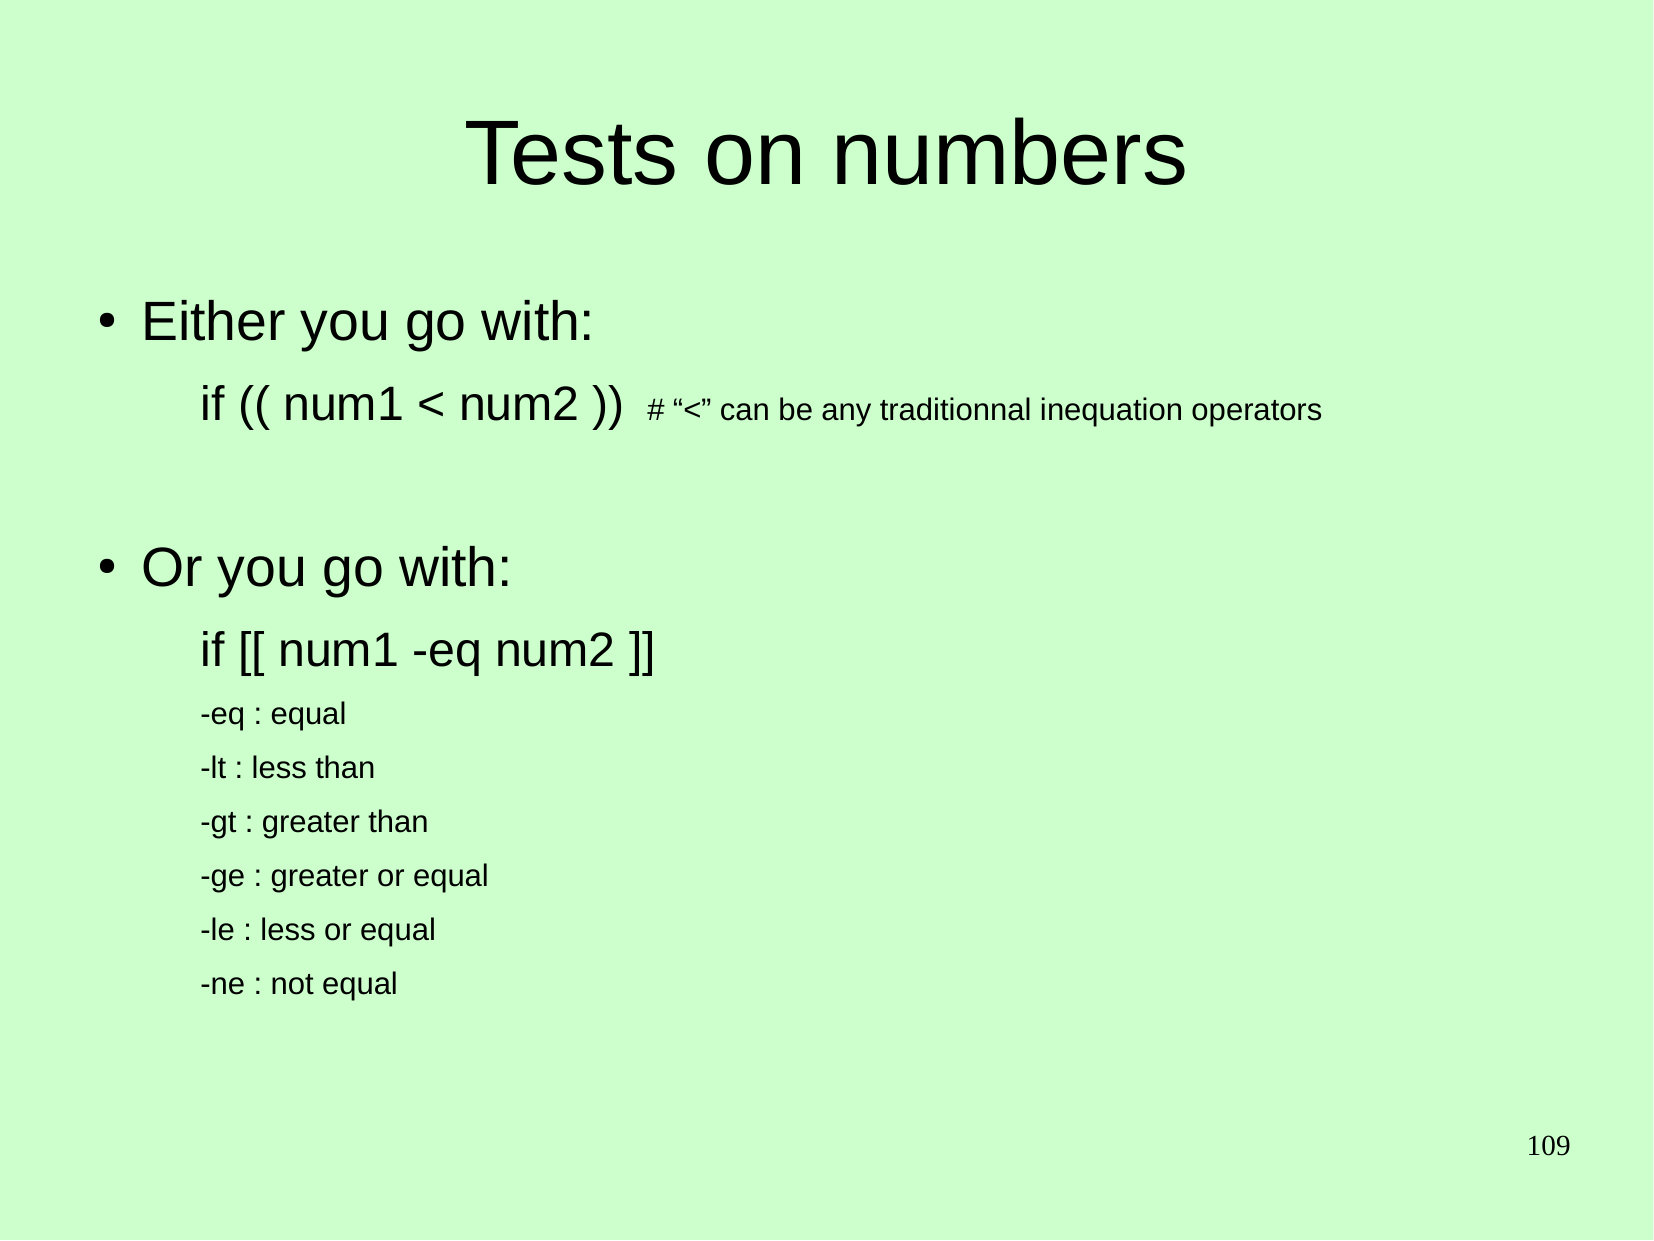

# Tests on numbers
Either you go with:
if (( num1 < num2 )) # “<” can be any traditionnal inequation operators
Or you go with:
if [[ num1 -eq num2 ]]
-eq : equal
-lt : less than
-gt : greater than
-ge : greater or equal
-le : less or equal
-ne : not equal
109